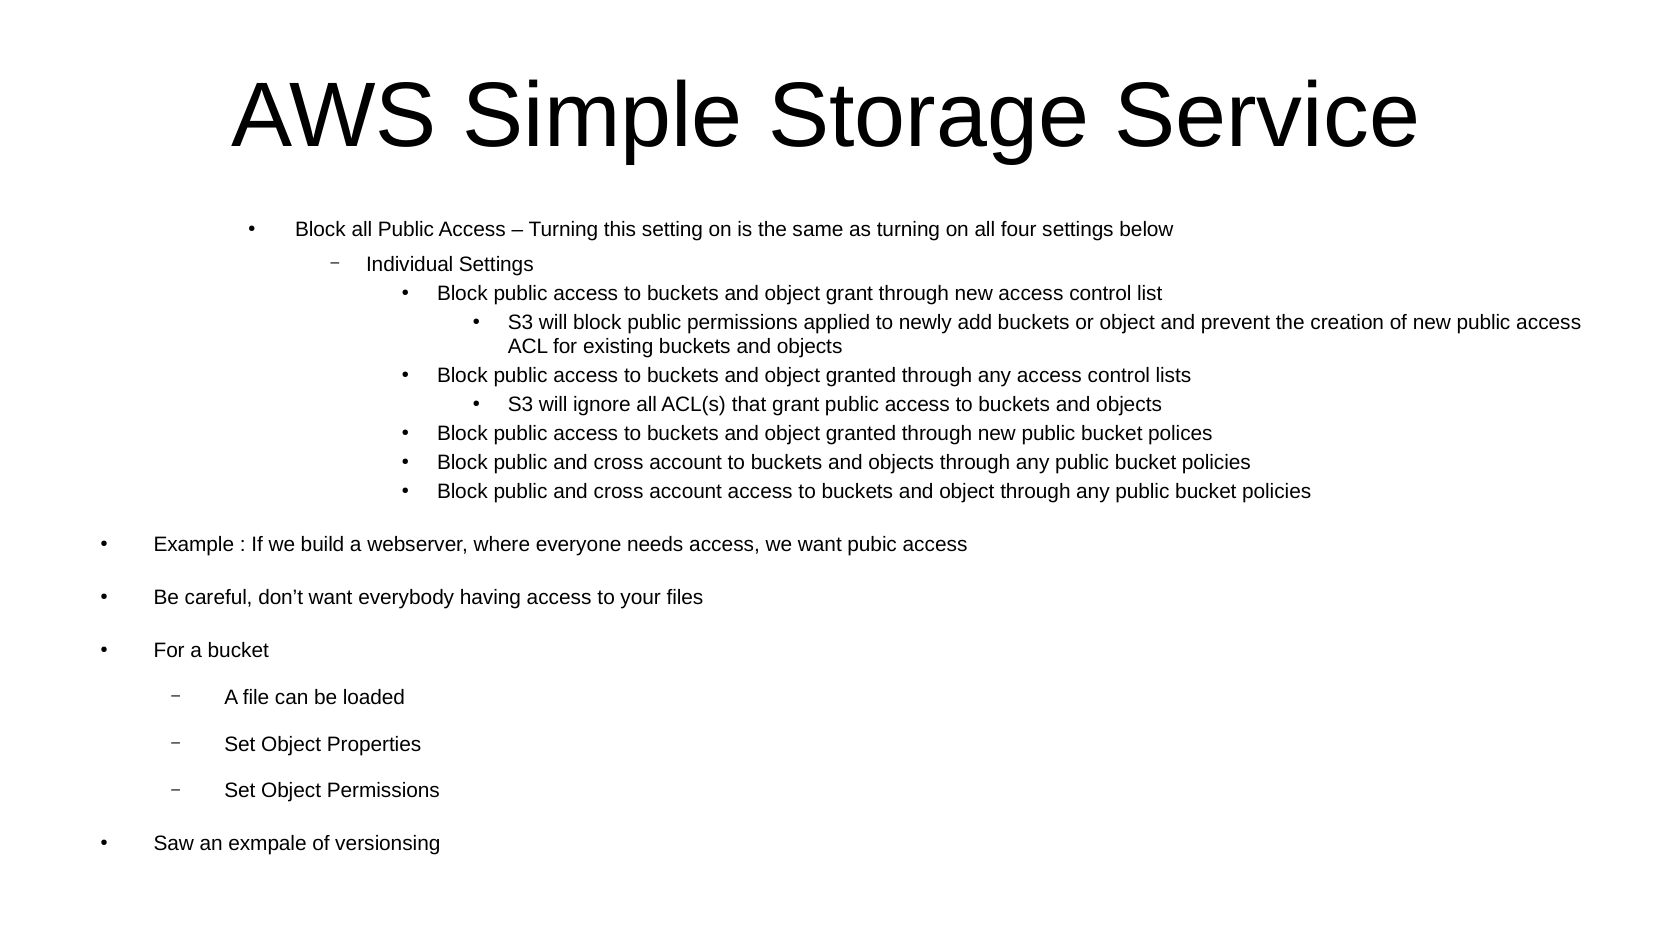

# AWS Simple Storage Service
Block all Public Access – Turning this setting on is the same as turning on all four settings below
Individual Settings
Block public access to buckets and object grant through new access control list
S3 will block public permissions applied to newly add buckets or object and prevent the creation of new public access ACL for existing buckets and objects
Block public access to buckets and object granted through any access control lists
S3 will ignore all ACL(s) that grant public access to buckets and objects
Block public access to buckets and object granted through new public bucket polices
Block public and cross account to buckets and objects through any public bucket policies
Block public and cross account access to buckets and object through any public bucket policies
Example : If we build a webserver, where everyone needs access, we want pubic access
Be careful, don’t want everybody having access to your files
For a bucket
A file can be loaded
Set Object Properties
Set Object Permissions
Saw an exmpale of versionsing